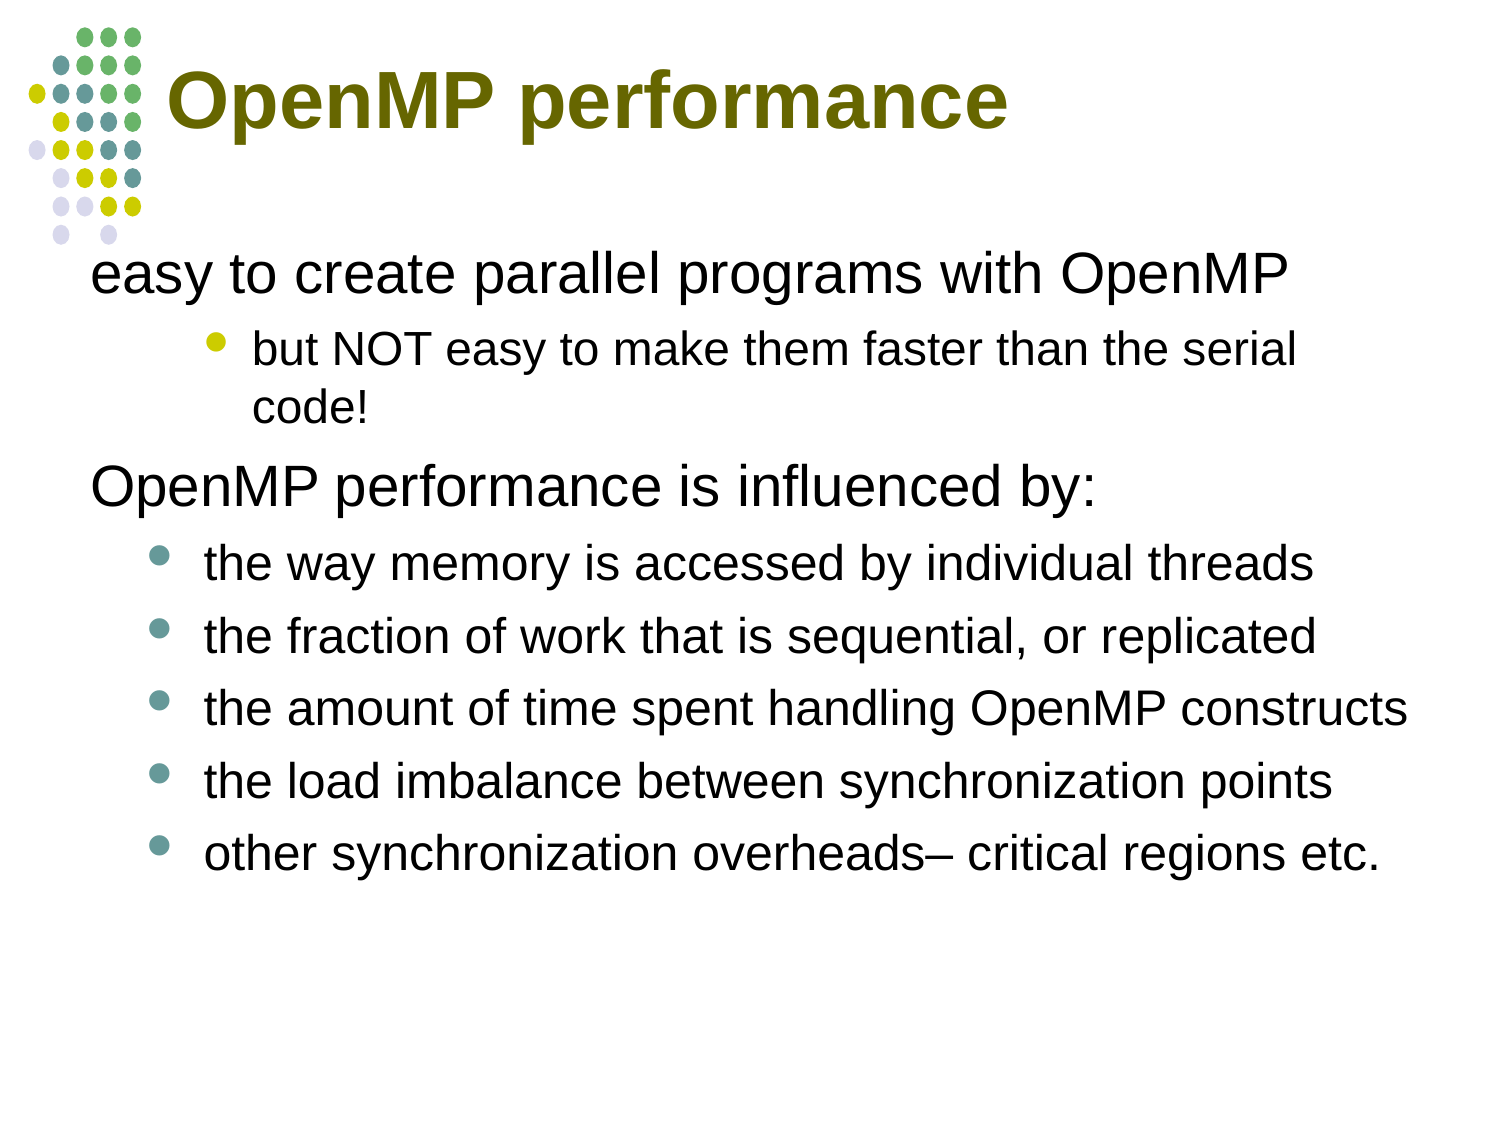

# OpenMP performance
easy to create parallel programs with OpenMP
but NOT easy to make them faster than the serial code!
OpenMP performance is influenced by:
the way memory is accessed by individual threads
the fraction of work that is sequential, or replicated
the amount of time spent handling OpenMP constructs
the load imbalance between synchronization points
other synchronization overheads– critical regions etc.